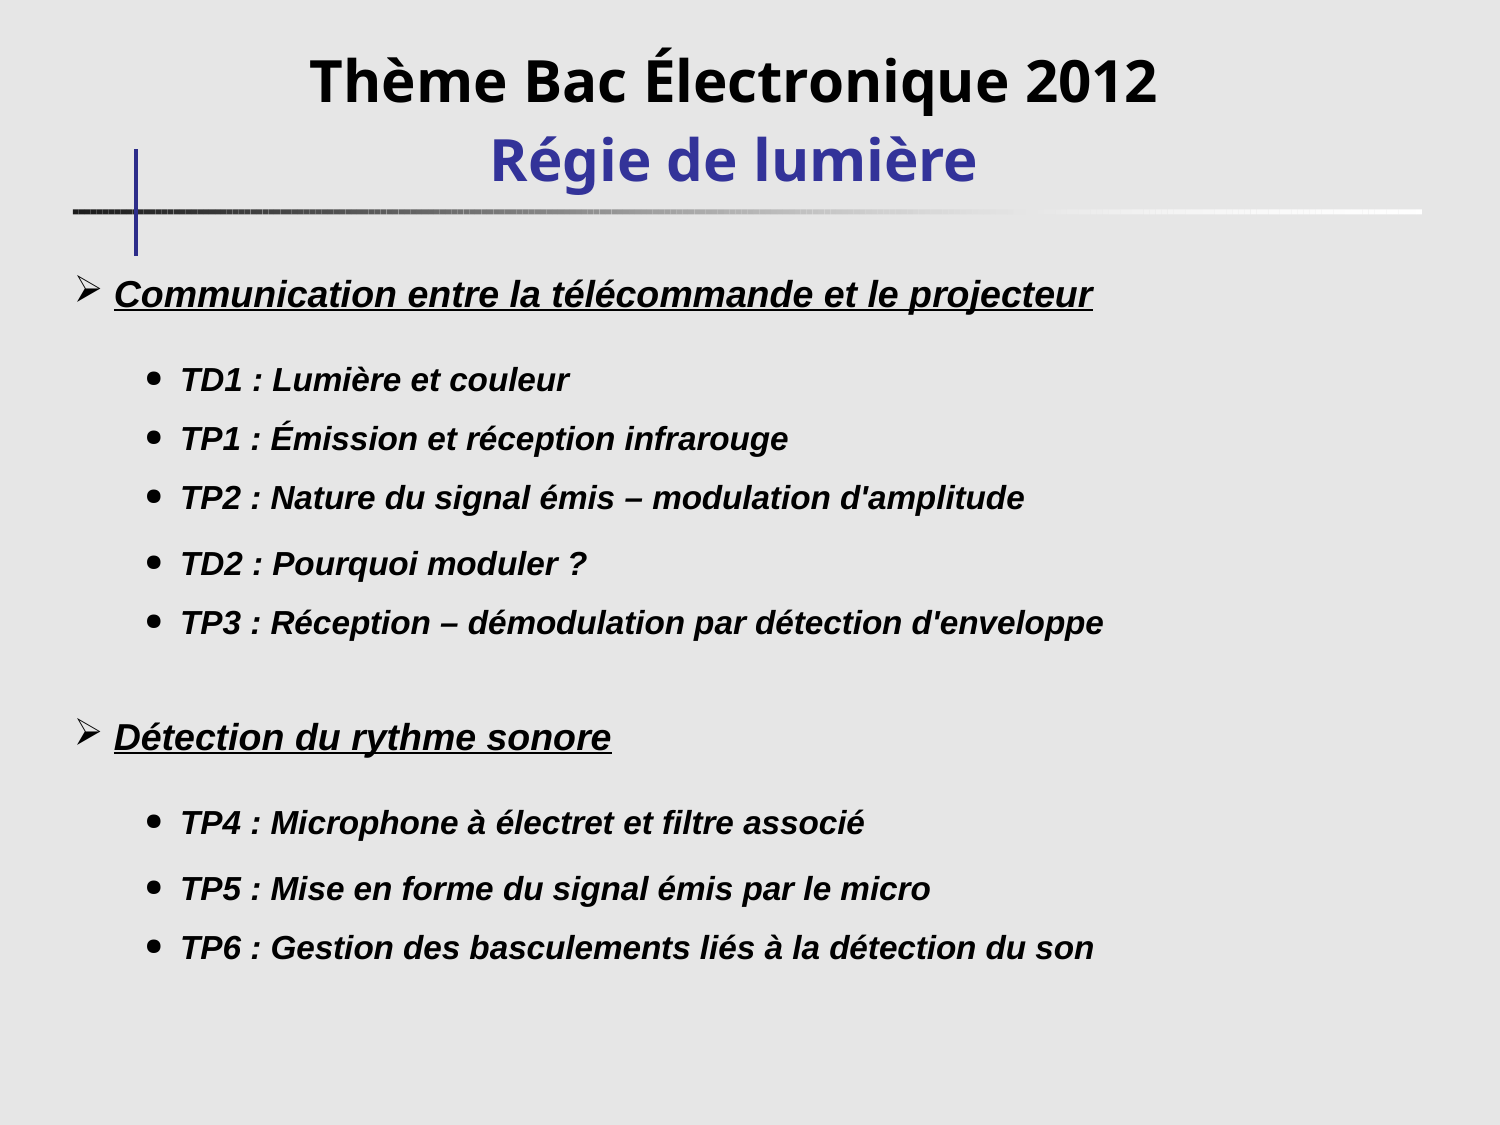

Thème Bac Électronique 2012
Régie de lumière
 Communication entre la télécommande et le projecteur
TD1 : Lumière et couleur
TP1 : Émission et réception infrarouge
TP2 : Nature du signal émis – modulation d'amplitude
TD2 : Pourquoi moduler ?
TP3 : Réception – démodulation par détection d'enveloppe
 Détection du rythme sonore
TP4 : Microphone à électret et filtre associé
TP5 : Mise en forme du signal émis par le micro
TP6 : Gestion des basculements liés à la détection du son